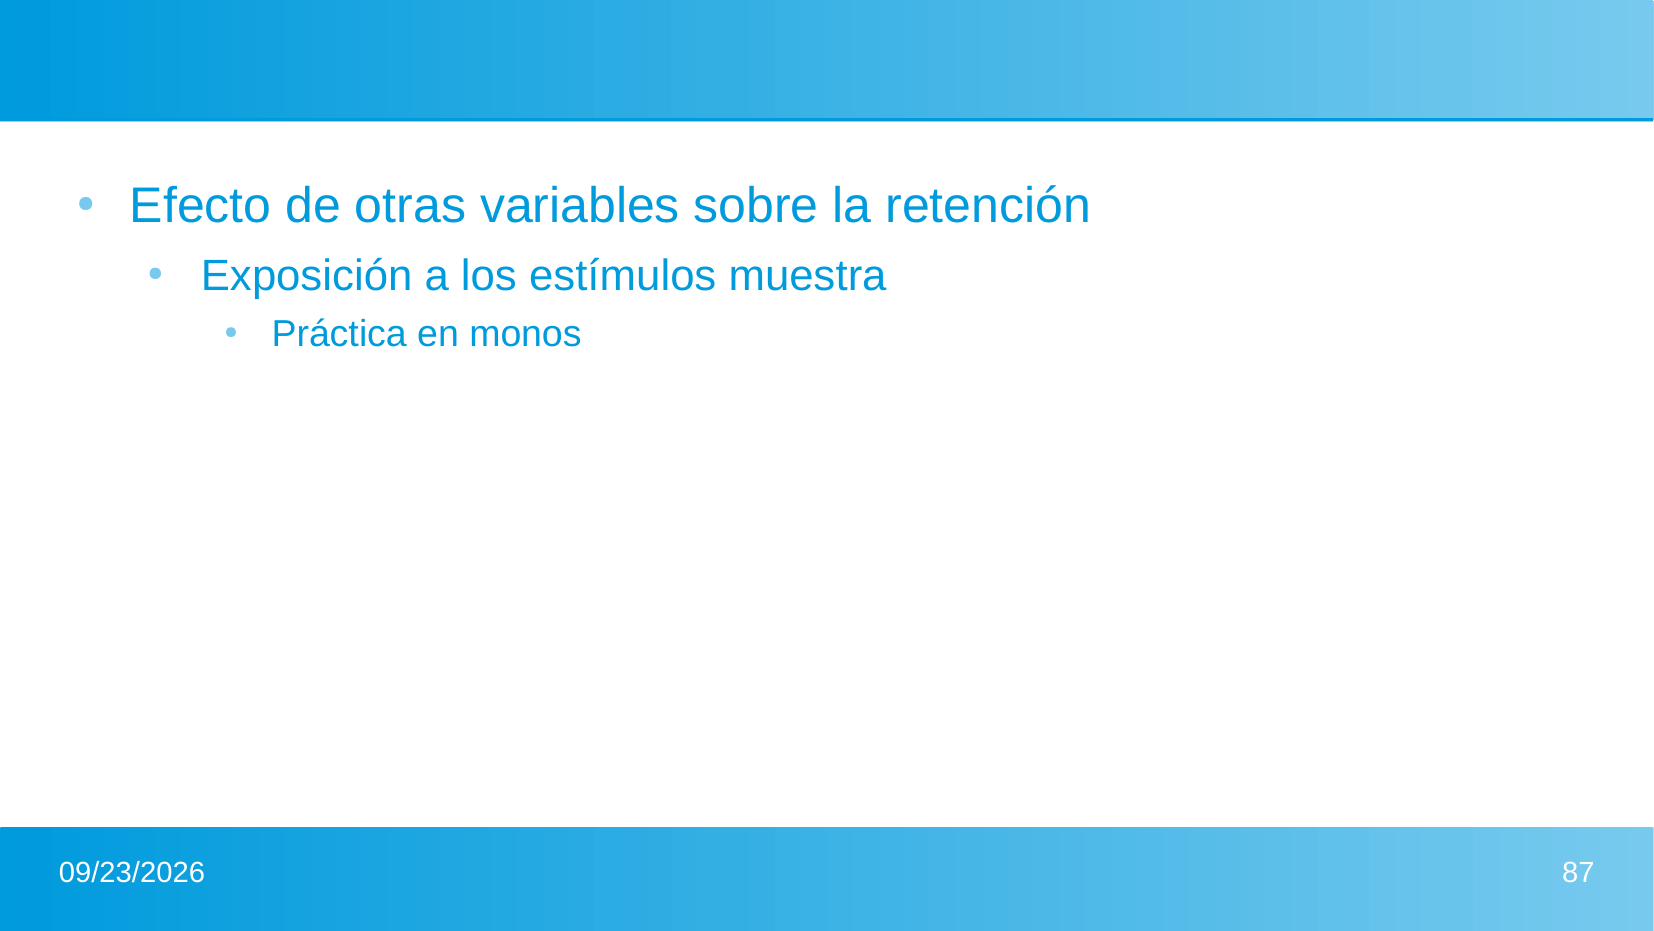

# Efecto de otras variables sobre la retención
Exposición a los estímulos muestra
Práctica en monos
87